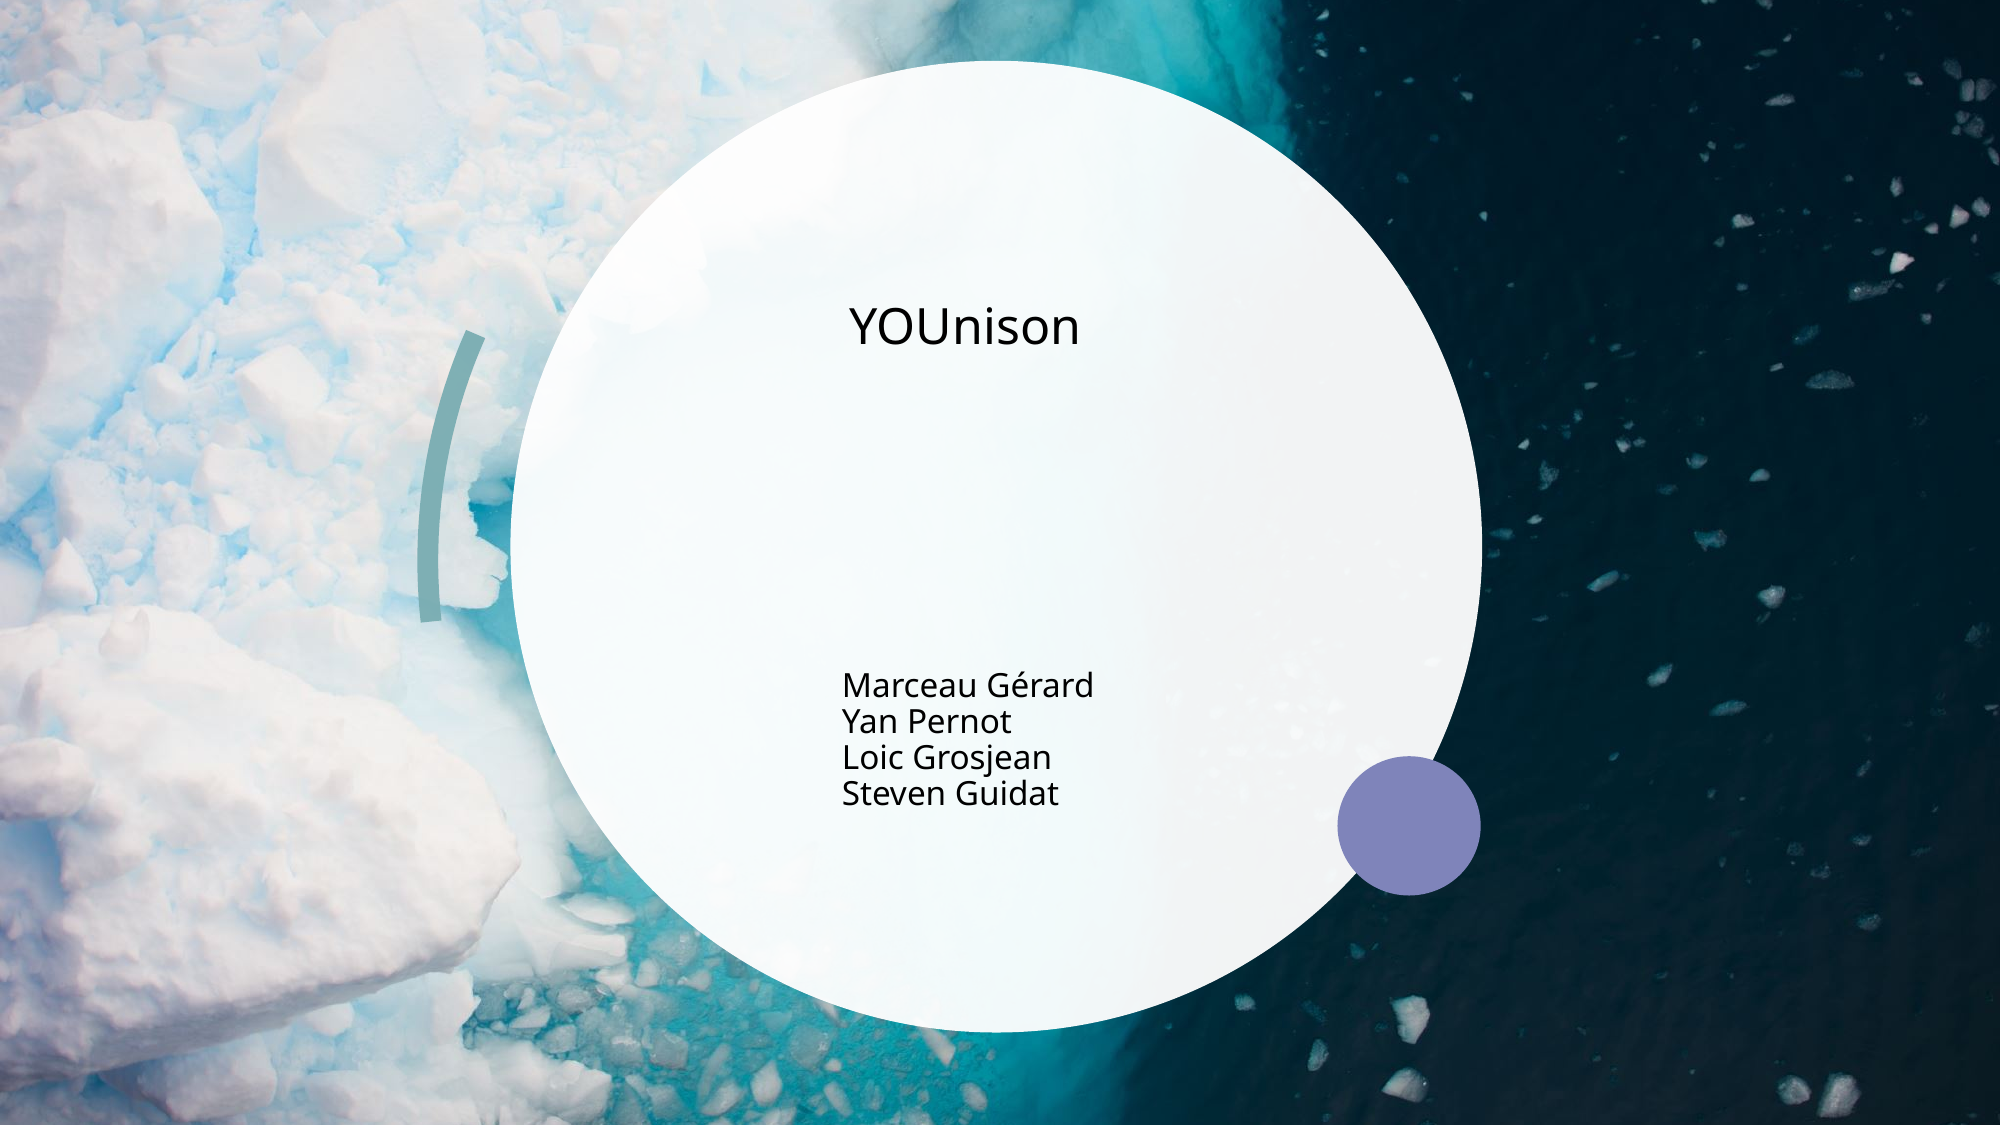

# YOUnison
Marceau Gérard
Yan Pernot
Loic Grosjean
Steven Guidat